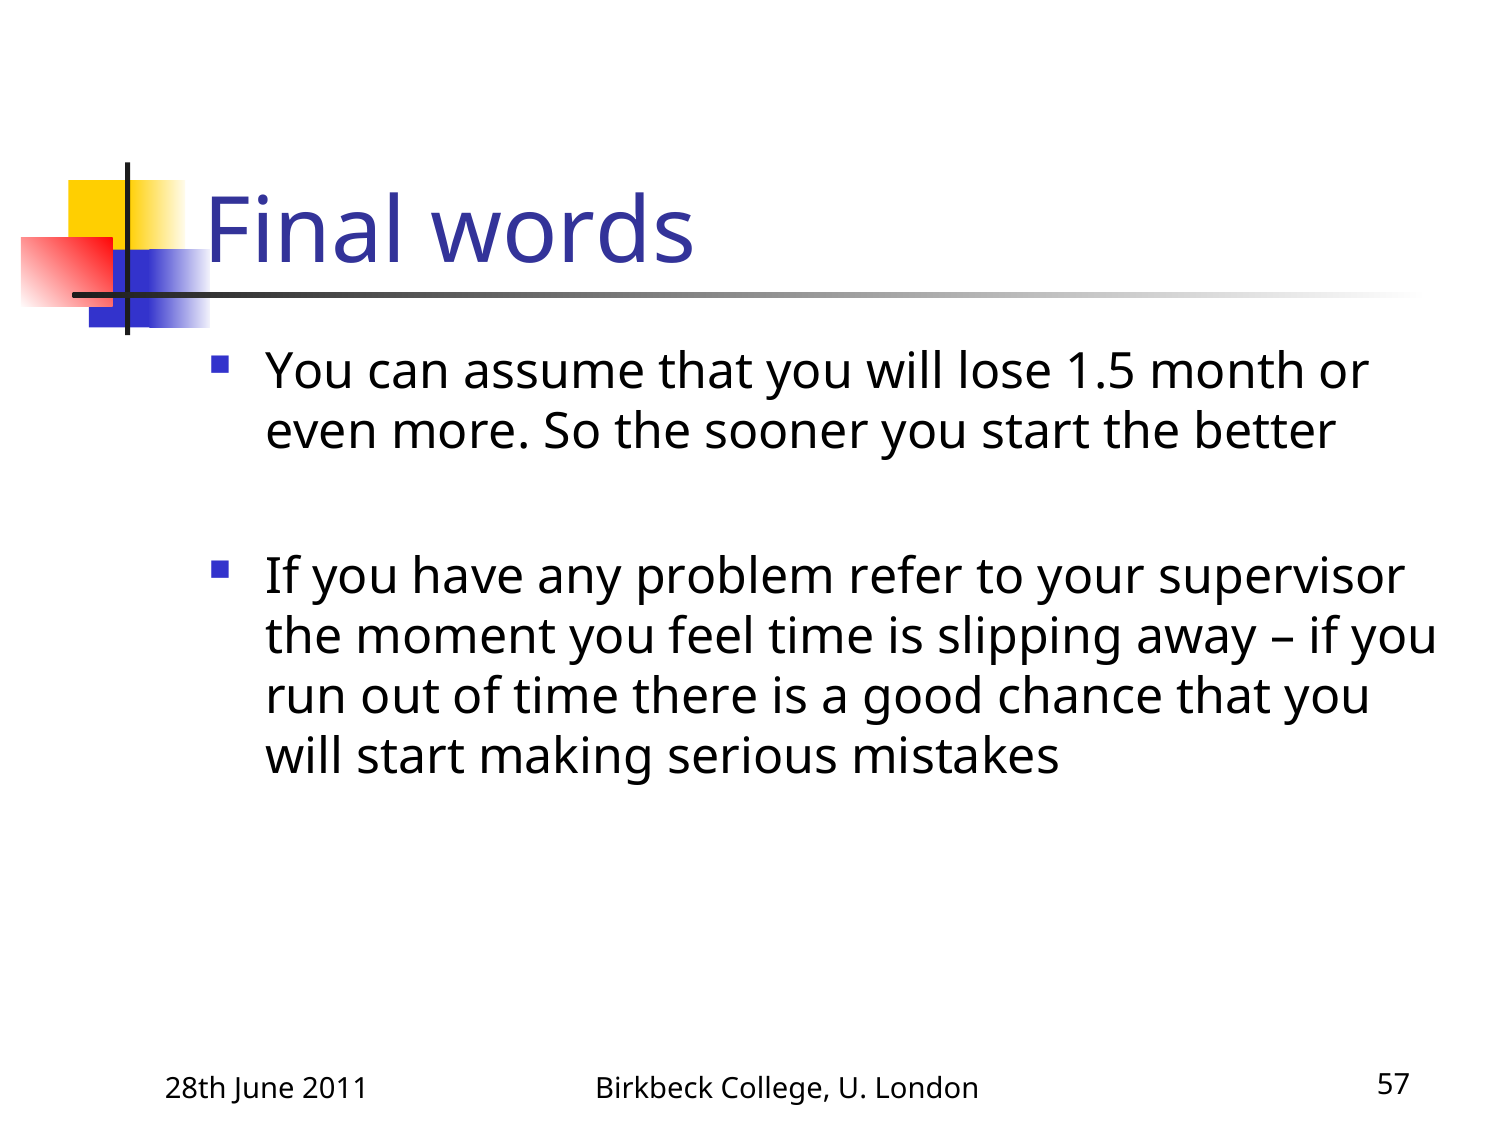

# Final words
You can assume that you will lose 1.5 month or even more. So the sooner you start the better
If you have any problem refer to your supervisor the moment you feel time is slipping away – if you run out of time there is a good chance that you will start making serious mistakes
28th June 2011
Birkbeck College, U. London